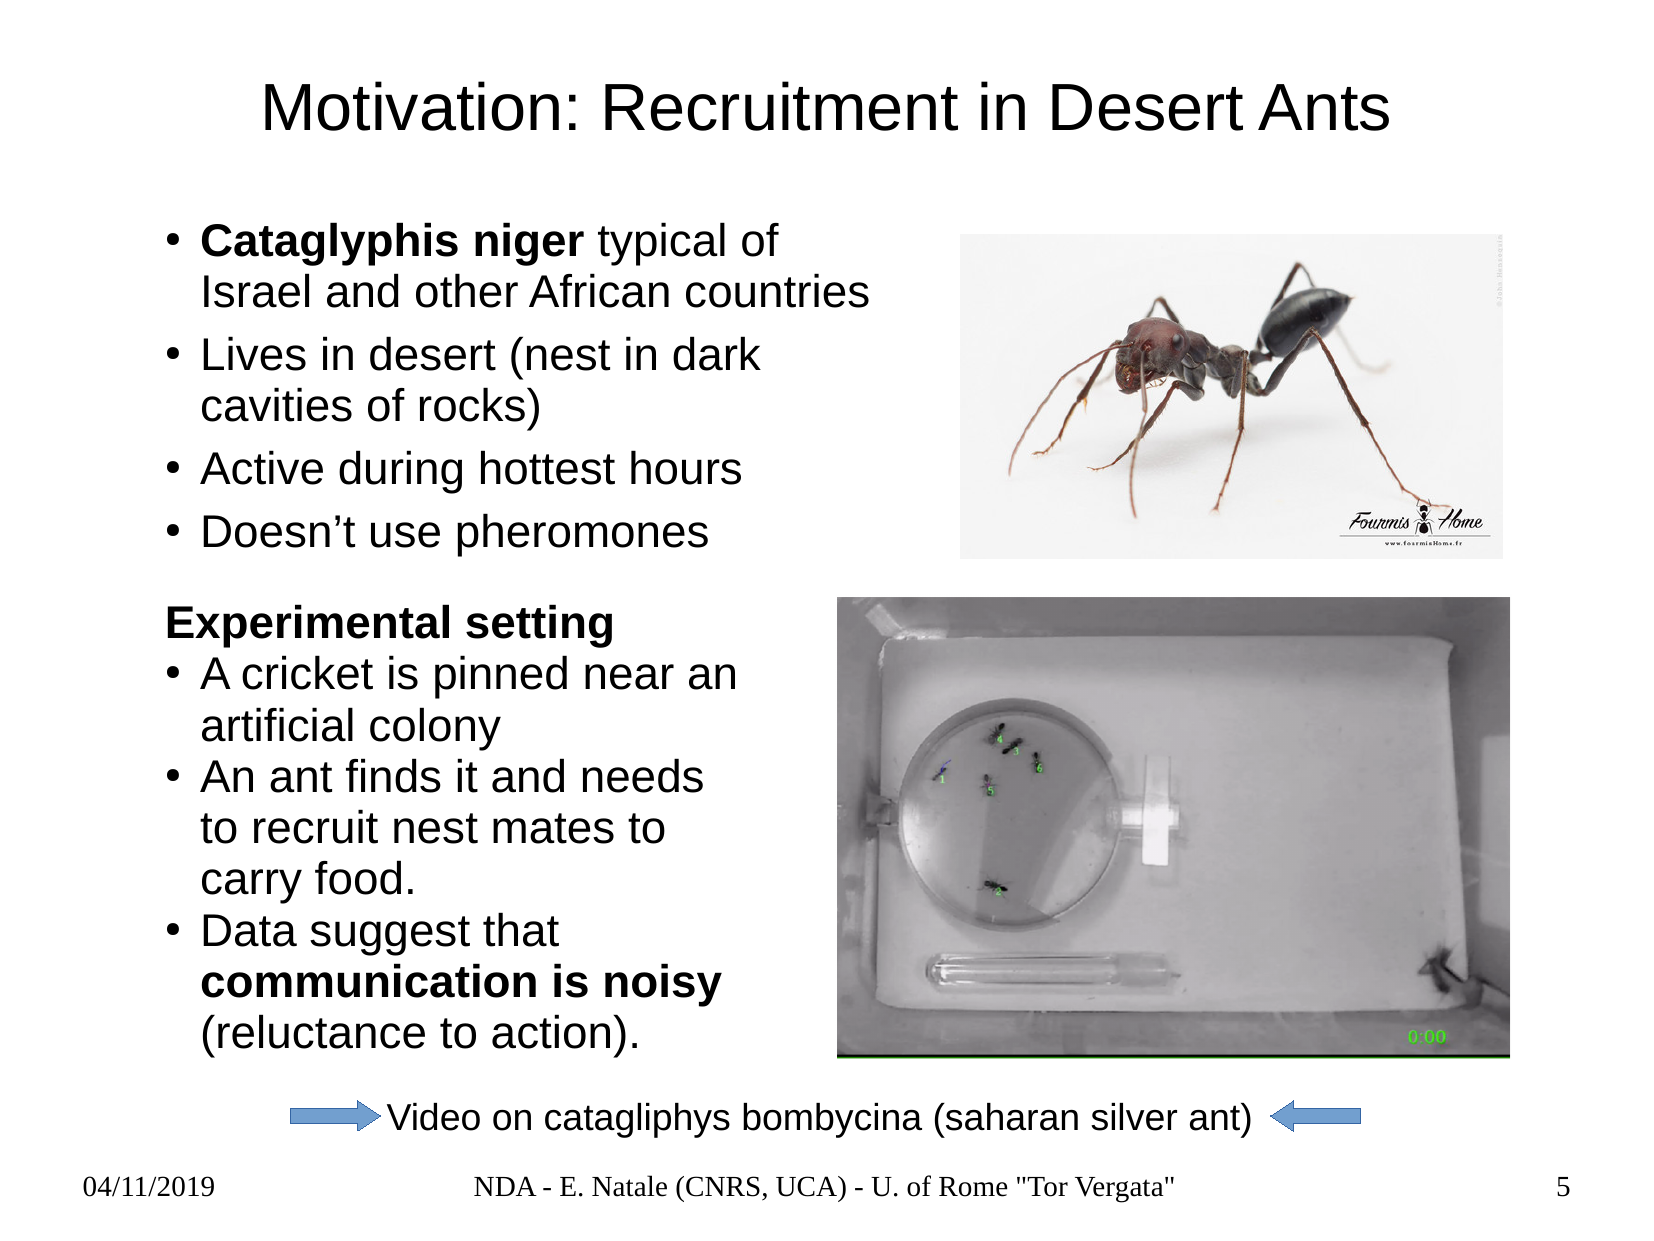

# Motivation: Recruitment in Desert Ants
Cataglyphis niger typical of Israel and other African countries
Lives in desert (nest in dark cavities of rocks)
Active during hottest hours
Doesn’t use pheromones
Experimental setting
A cricket is pinned near an artificial colony
An ant finds it and needs to recruit nest mates to carry food.
Data suggest that communication is noisy
(reluctance to action).
Video on catagliphys bombycina (saharan silver ant)
04/11/2019
NDA - E. Natale (CNRS, UCA) - U. of Rome "Tor Vergata"
5